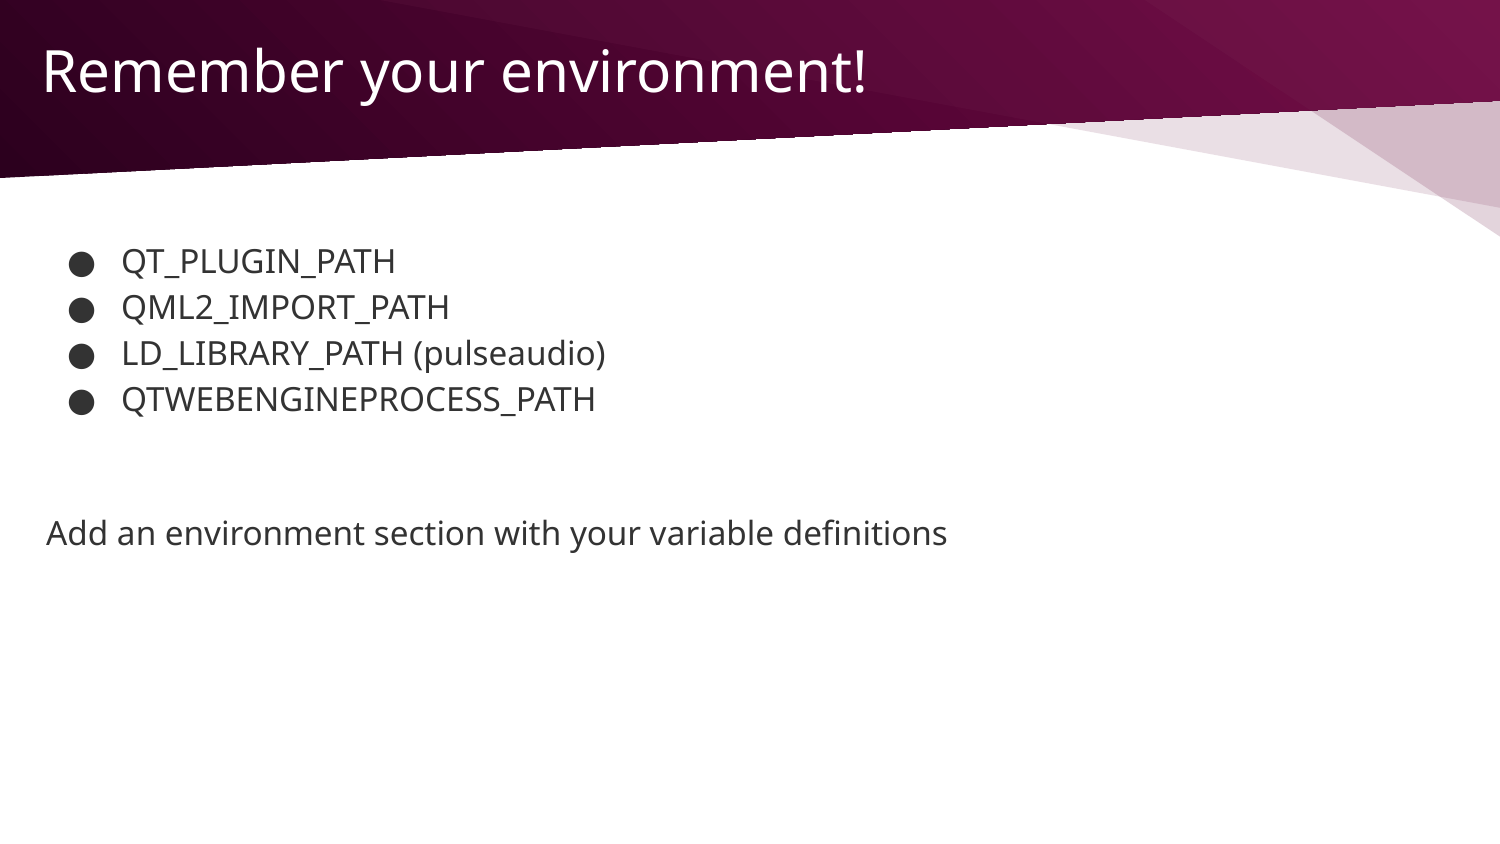

# Remember your environment!
QT_PLUGIN_PATH
QML2_IMPORT_PATH
LD_LIBRARY_PATH (pulseaudio)
QTWEBENGINEPROCESS_PATH
Add an environment section with your variable definitions